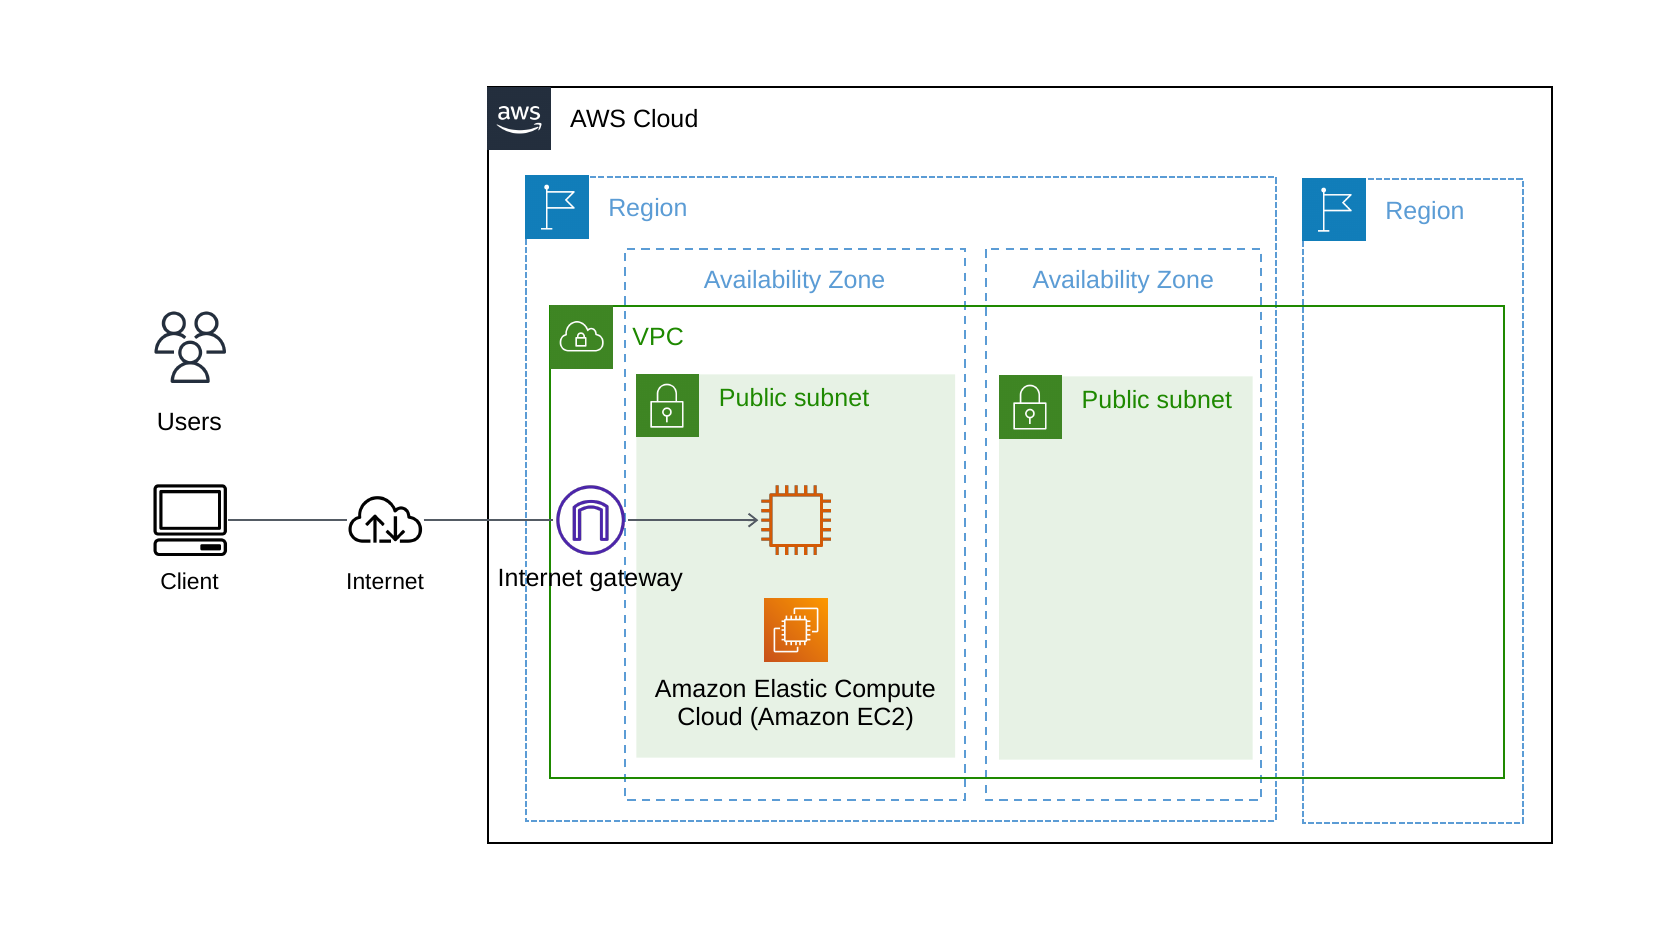

AWS Cloud
Region
Region
Availability Zone
Availability Zone
VPC
Public subnet
Public subnet
Users
Internet gateway
Client
Internet
Amazon Elastic Compute
Cloud (Amazon EC2)